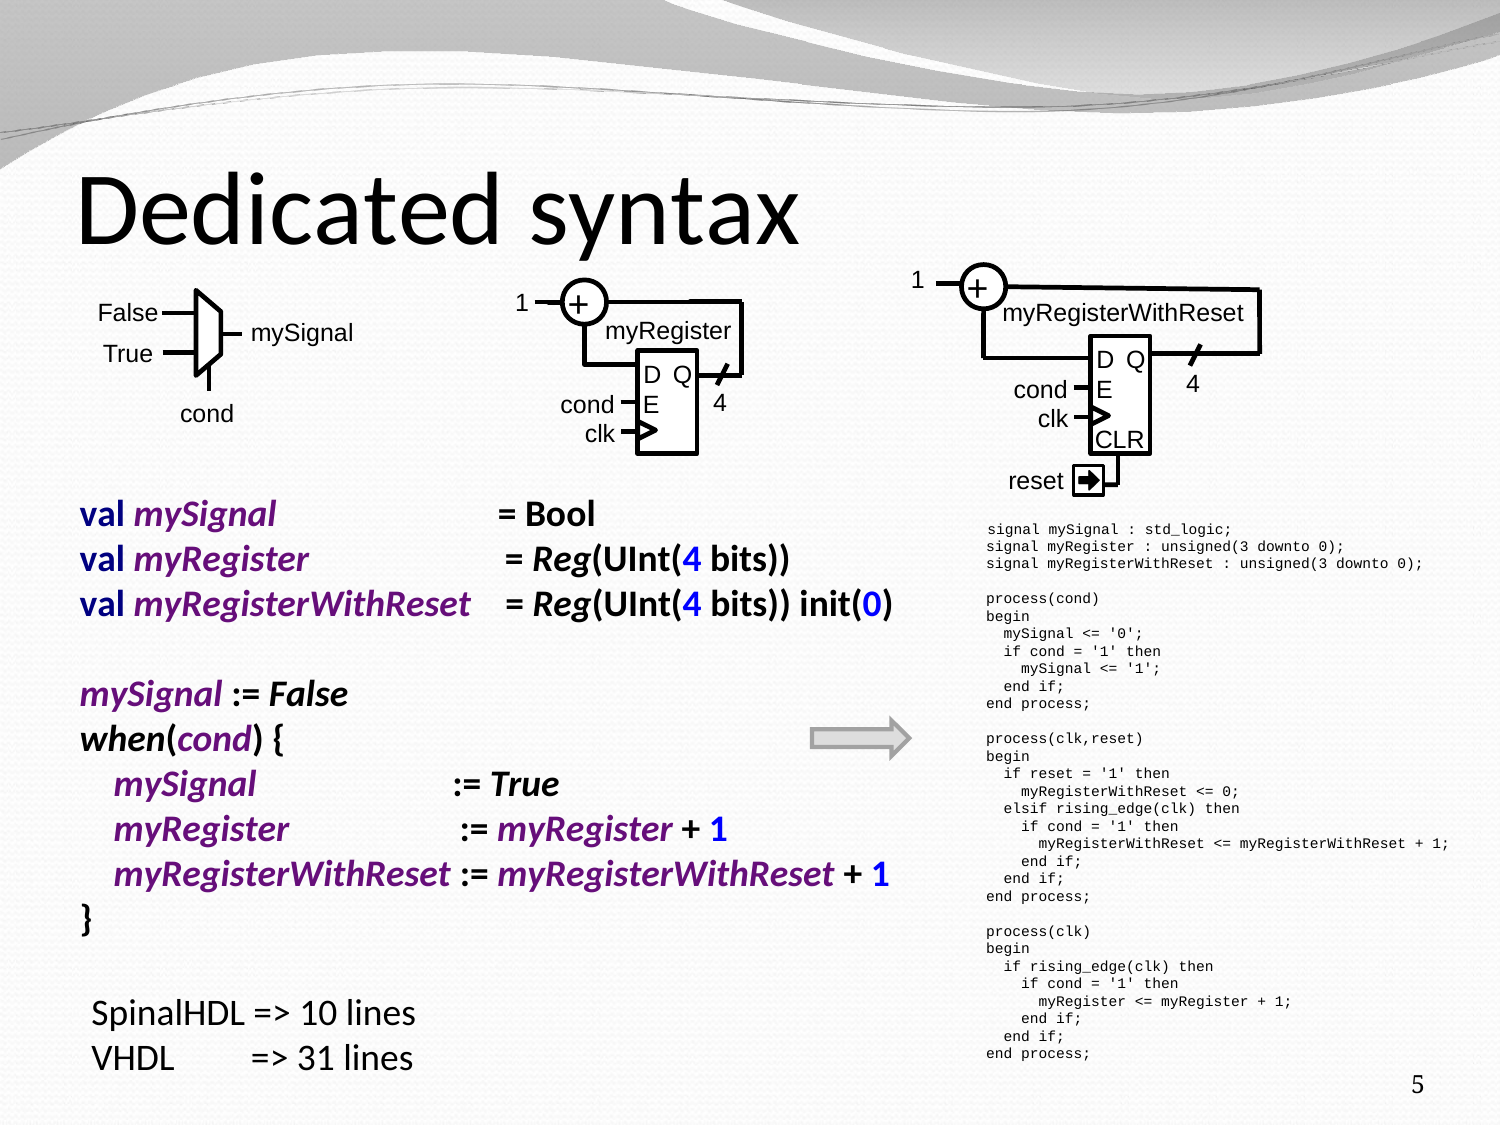

# Dedicated syntax
1
+
1
+
myRegisterWithReset
False
myRegister
mySignal
True
D
Q
D
Q
4
cond
E
4
cond
E
cond
clk
clk
CLR
reset
val mySignal = Bool
val myRegister = Reg(UInt(4 bits))
val myRegisterWithReset = Reg(UInt(4 bits)) init(0)
mySignal := False
when(cond) {
 mySignal := True
 myRegister := myRegister + 1
 myRegisterWithReset := myRegisterWithReset + 1
}
 signal mySignal : std_logic;
 signal myRegister : unsigned(3 downto 0);
 signal myRegisterWithReset : unsigned(3 downto 0);
 process(cond)
 begin
 mySignal <= '0';
 if cond = '1' then
 mySignal <= '1';
 end if;
 end process;
 process(clk,reset)
 begin
 if reset = '1' then
 myRegisterWithReset <= 0;
 elsif rising_edge(clk) then
 if cond = '1' then
 myRegisterWithReset <= myRegisterWithReset + 1;
 end if;
 end if;
 end process;
 process(clk)
 begin
 if rising_edge(clk) then
 if cond = '1' then
 myRegister <= myRegister + 1;
 end if;
 end if;
 end process;
SpinalHDL => 10 lines
VHDL => 31 lines